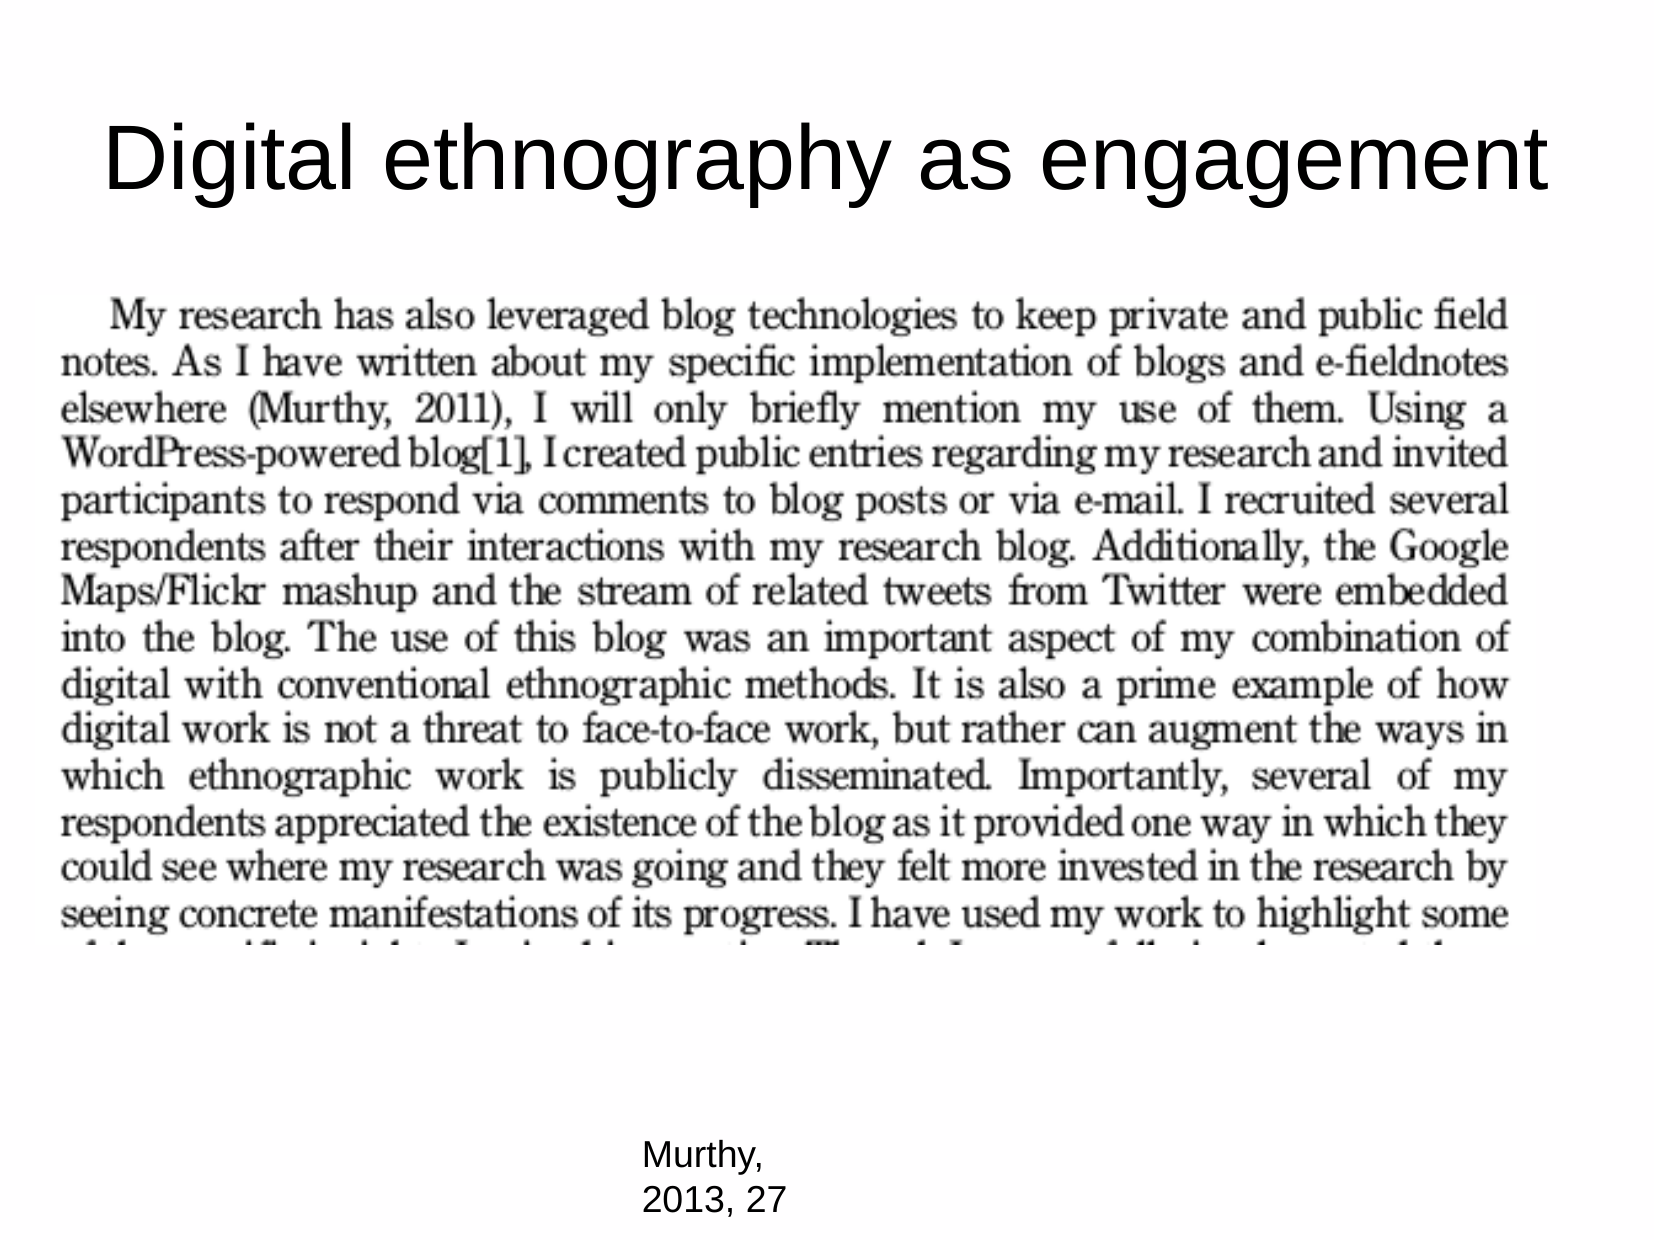

# Digital ethnography as engagement
Murthy, 2013, 27